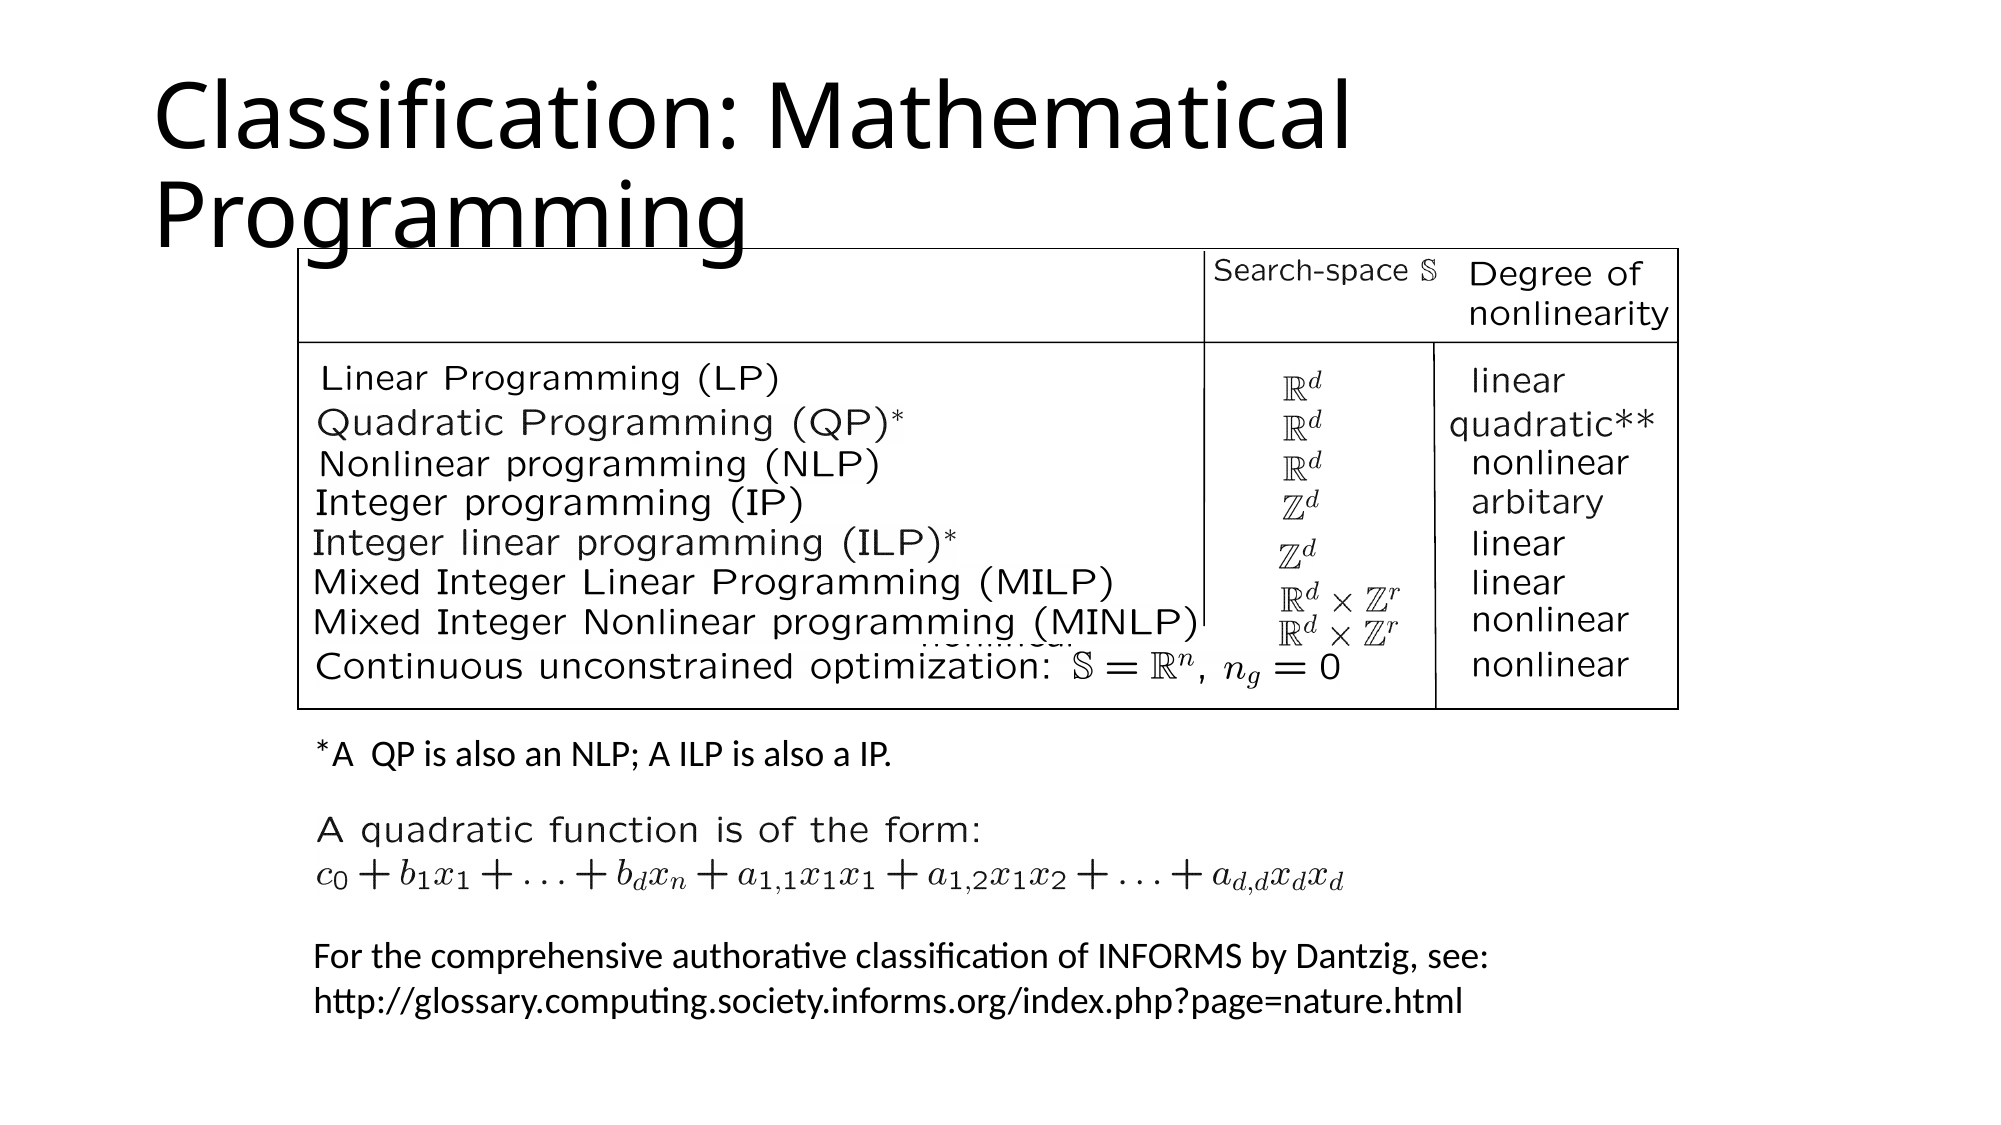

# Classification: Mathematical Programming
*A QP is also an NLP; A ILP is also a IP.
For the comprehensive authorative classification of INFORMS by Dantzig, see: http://glossary.computing.society.informs.org/index.php?page=nature.html